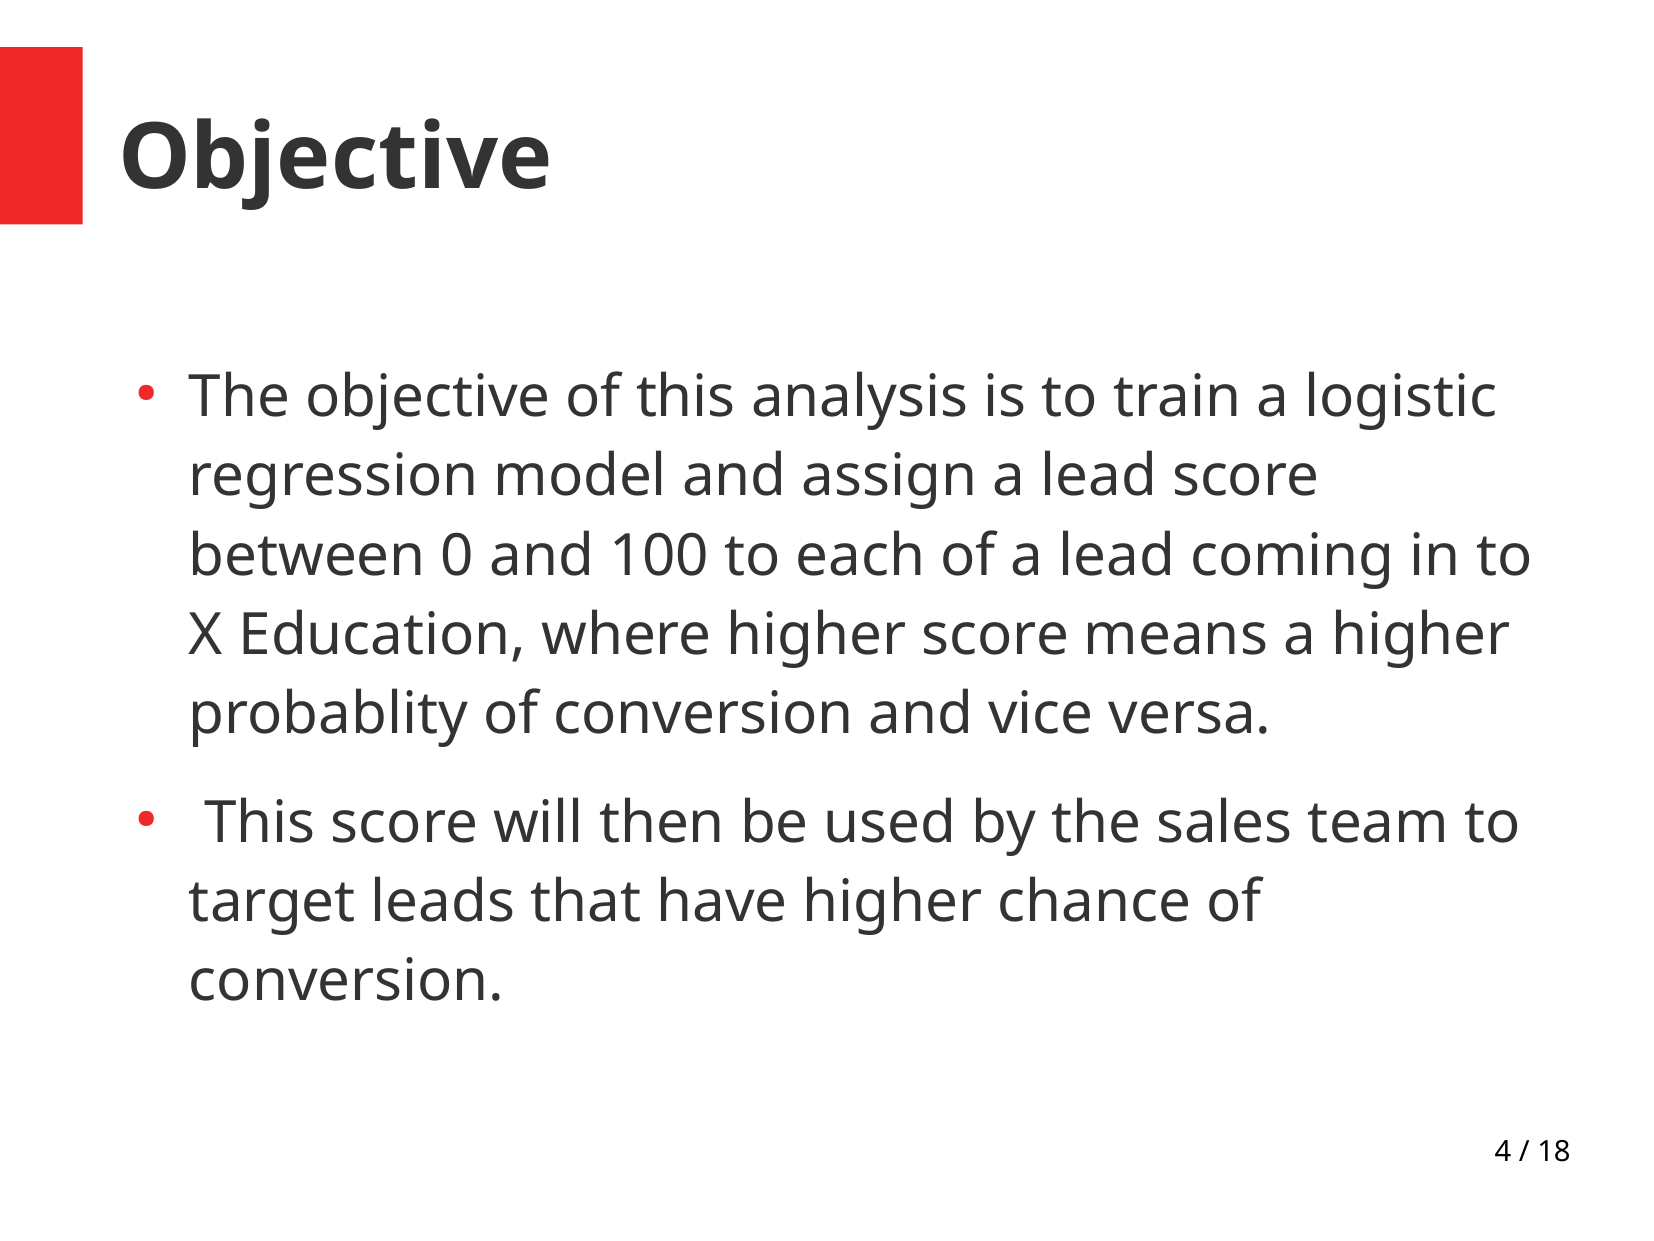

# Objective
The objective of this analysis is to train a logistic regression model and assign a lead score between 0 and 100 to each of a lead coming in to X Education, where higher score means a higher probablity of conversion and vice versa.
 This score will then be used by the sales team to target leads that have higher chance of conversion.
4